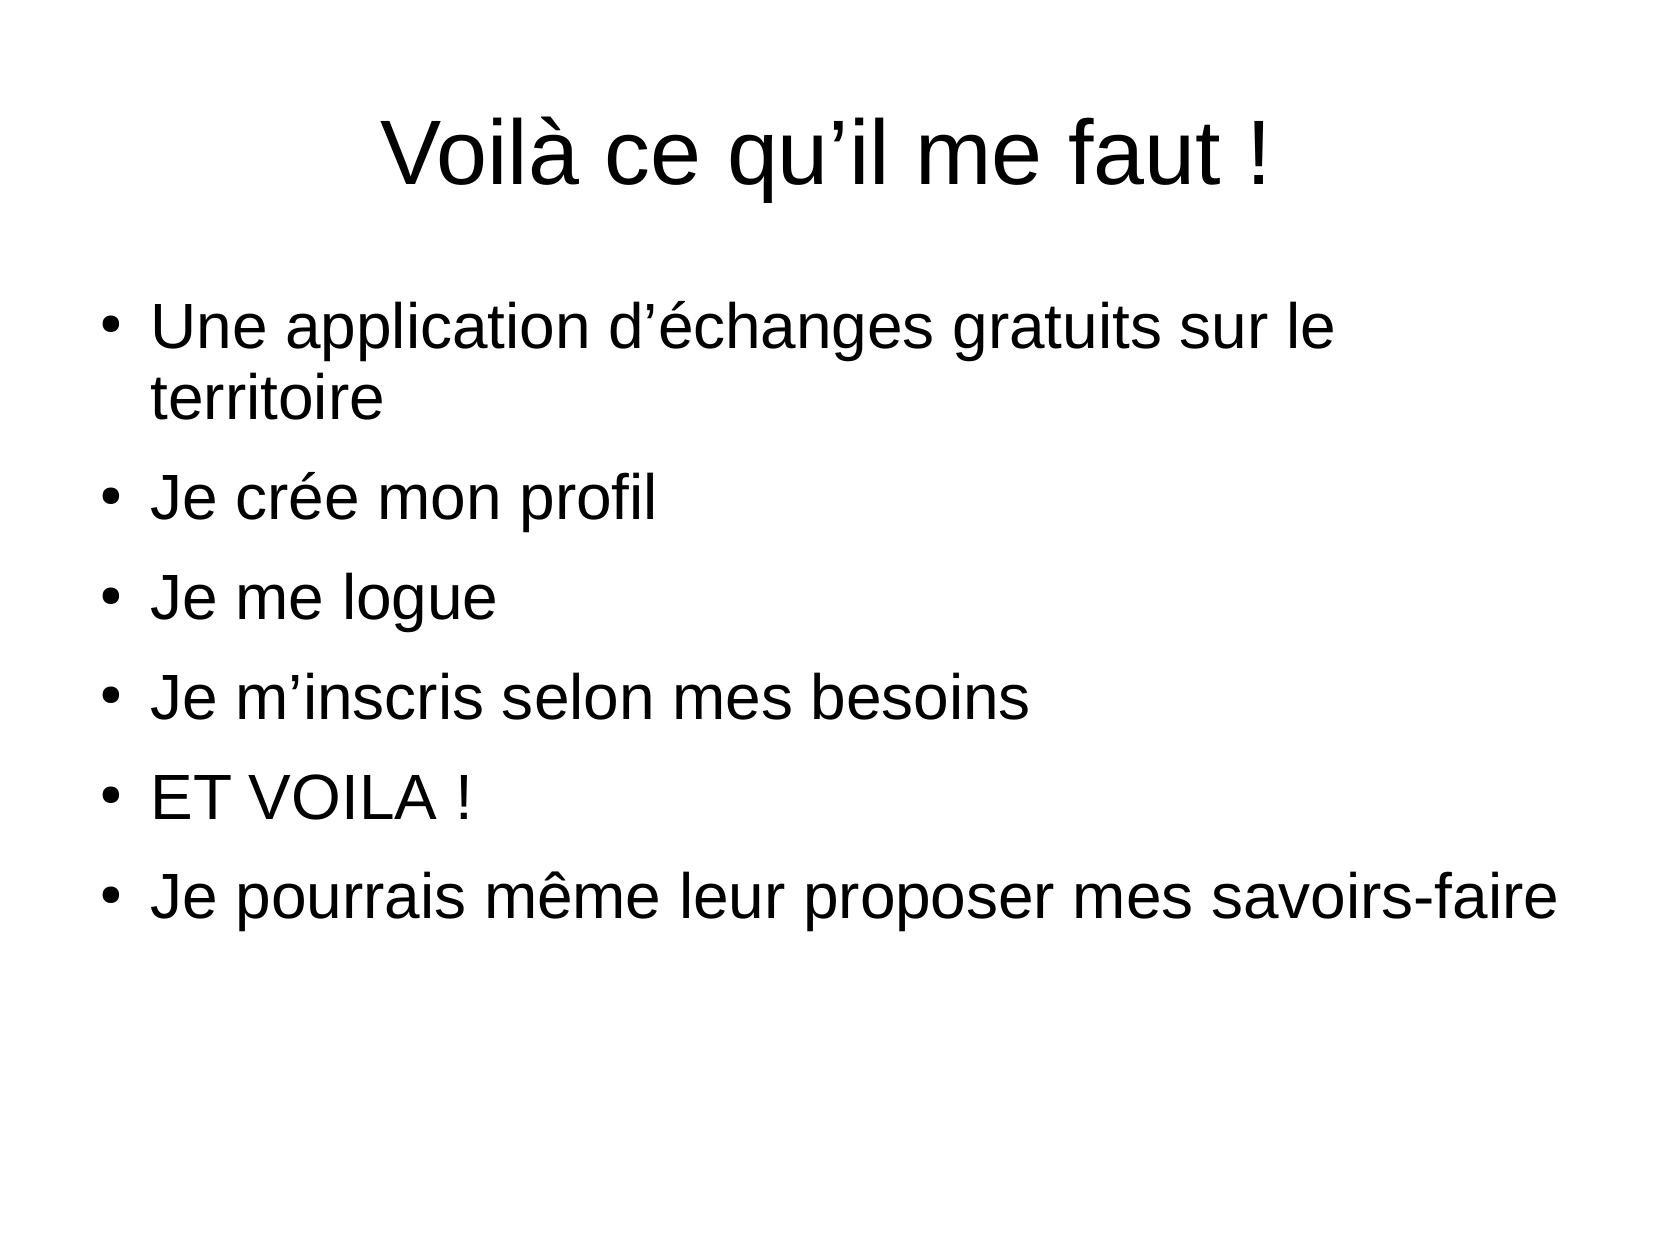

# Voilà ce qu’il me faut !
Une application d’échanges gratuits sur le territoire
Je crée mon profil
Je me logue
Je m’inscris selon mes besoins
ET VOILA !
Je pourrais même leur proposer mes savoirs-faire